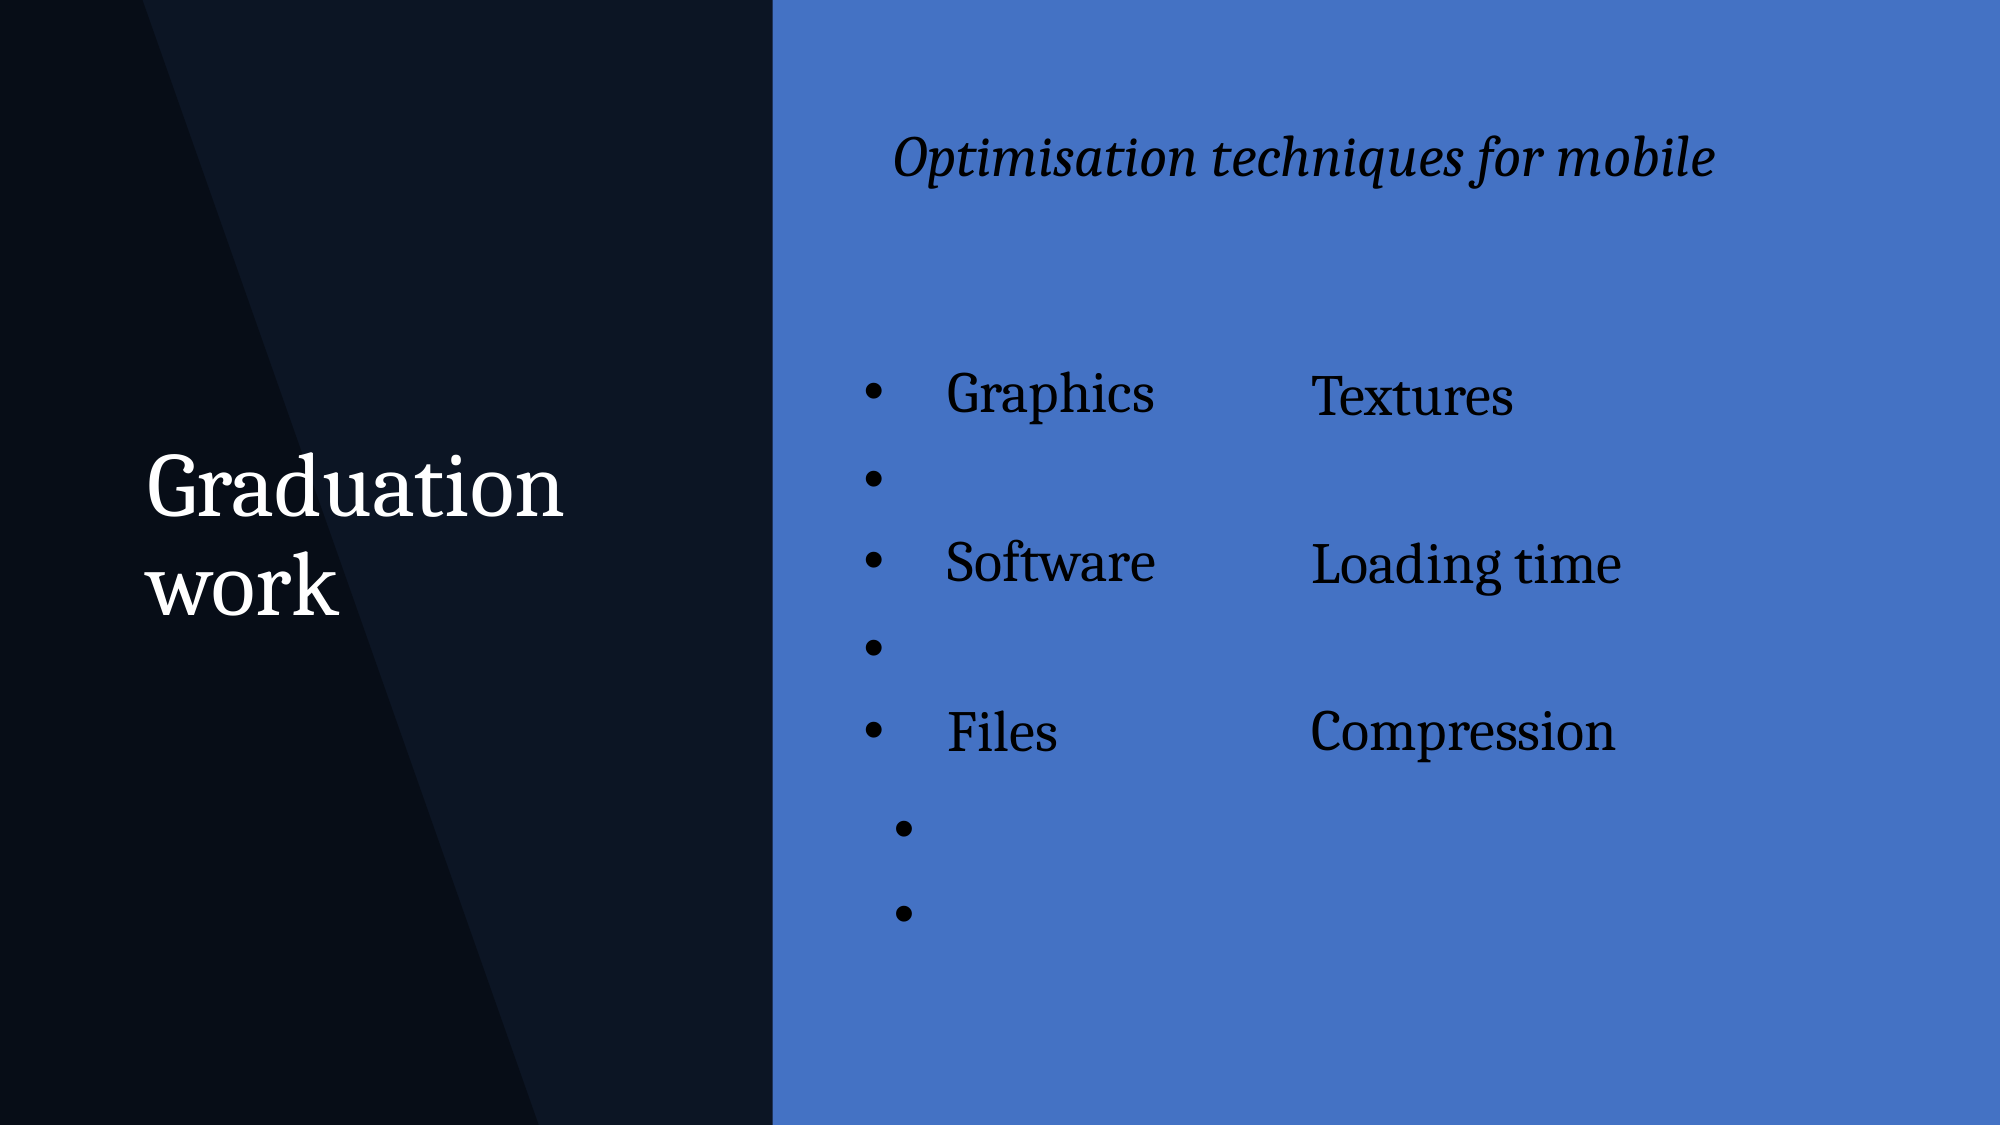

Graphics
Software
Files
Textures
Loading time
Compression
# Graduation work
Optimisation techniques for mobile